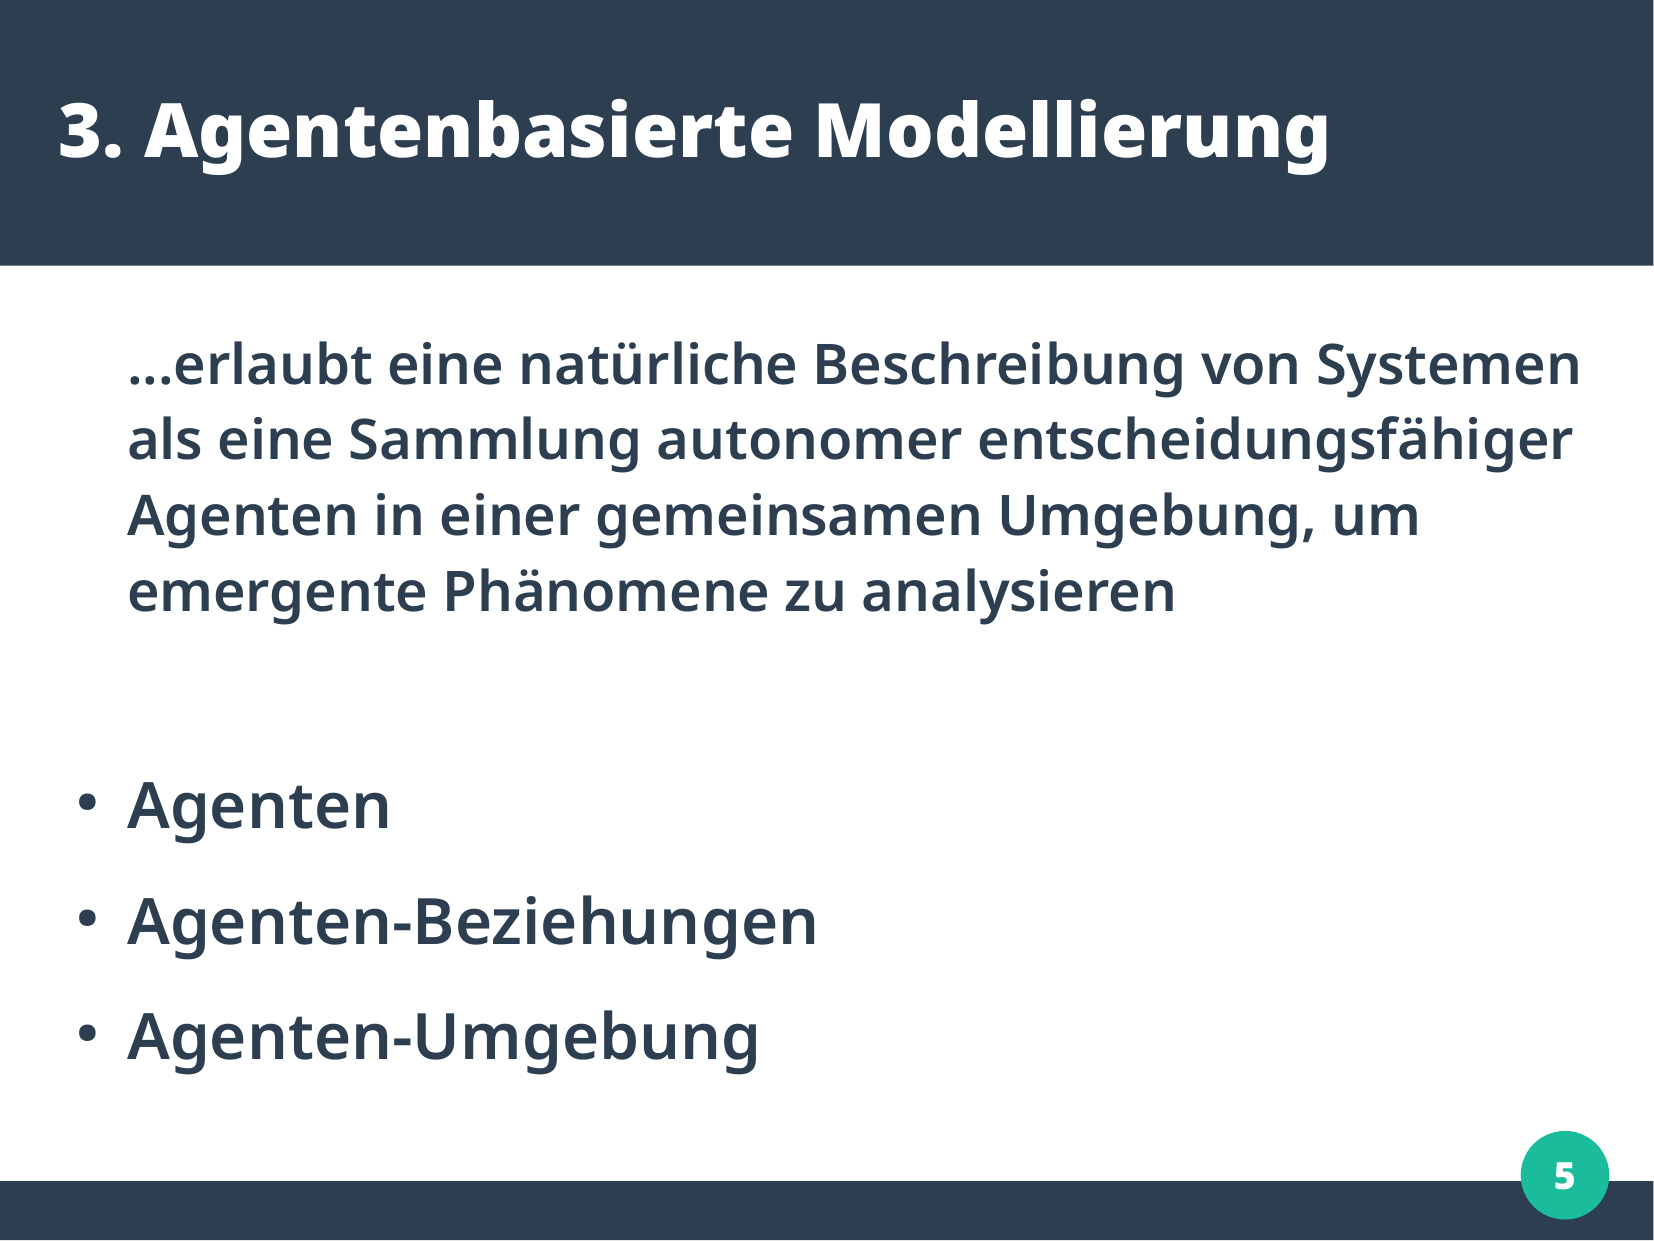

# 3. Agentenbasierte Modellierung
...erlaubt eine natürliche Beschreibung von Systemen als eine Sammlung autonomer entscheidungsfähiger Agenten in einer gemeinsamen Umgebung, um emergente Phänomene zu analysieren
Agenten
Agenten-Beziehungen
Agenten-Umgebung
5